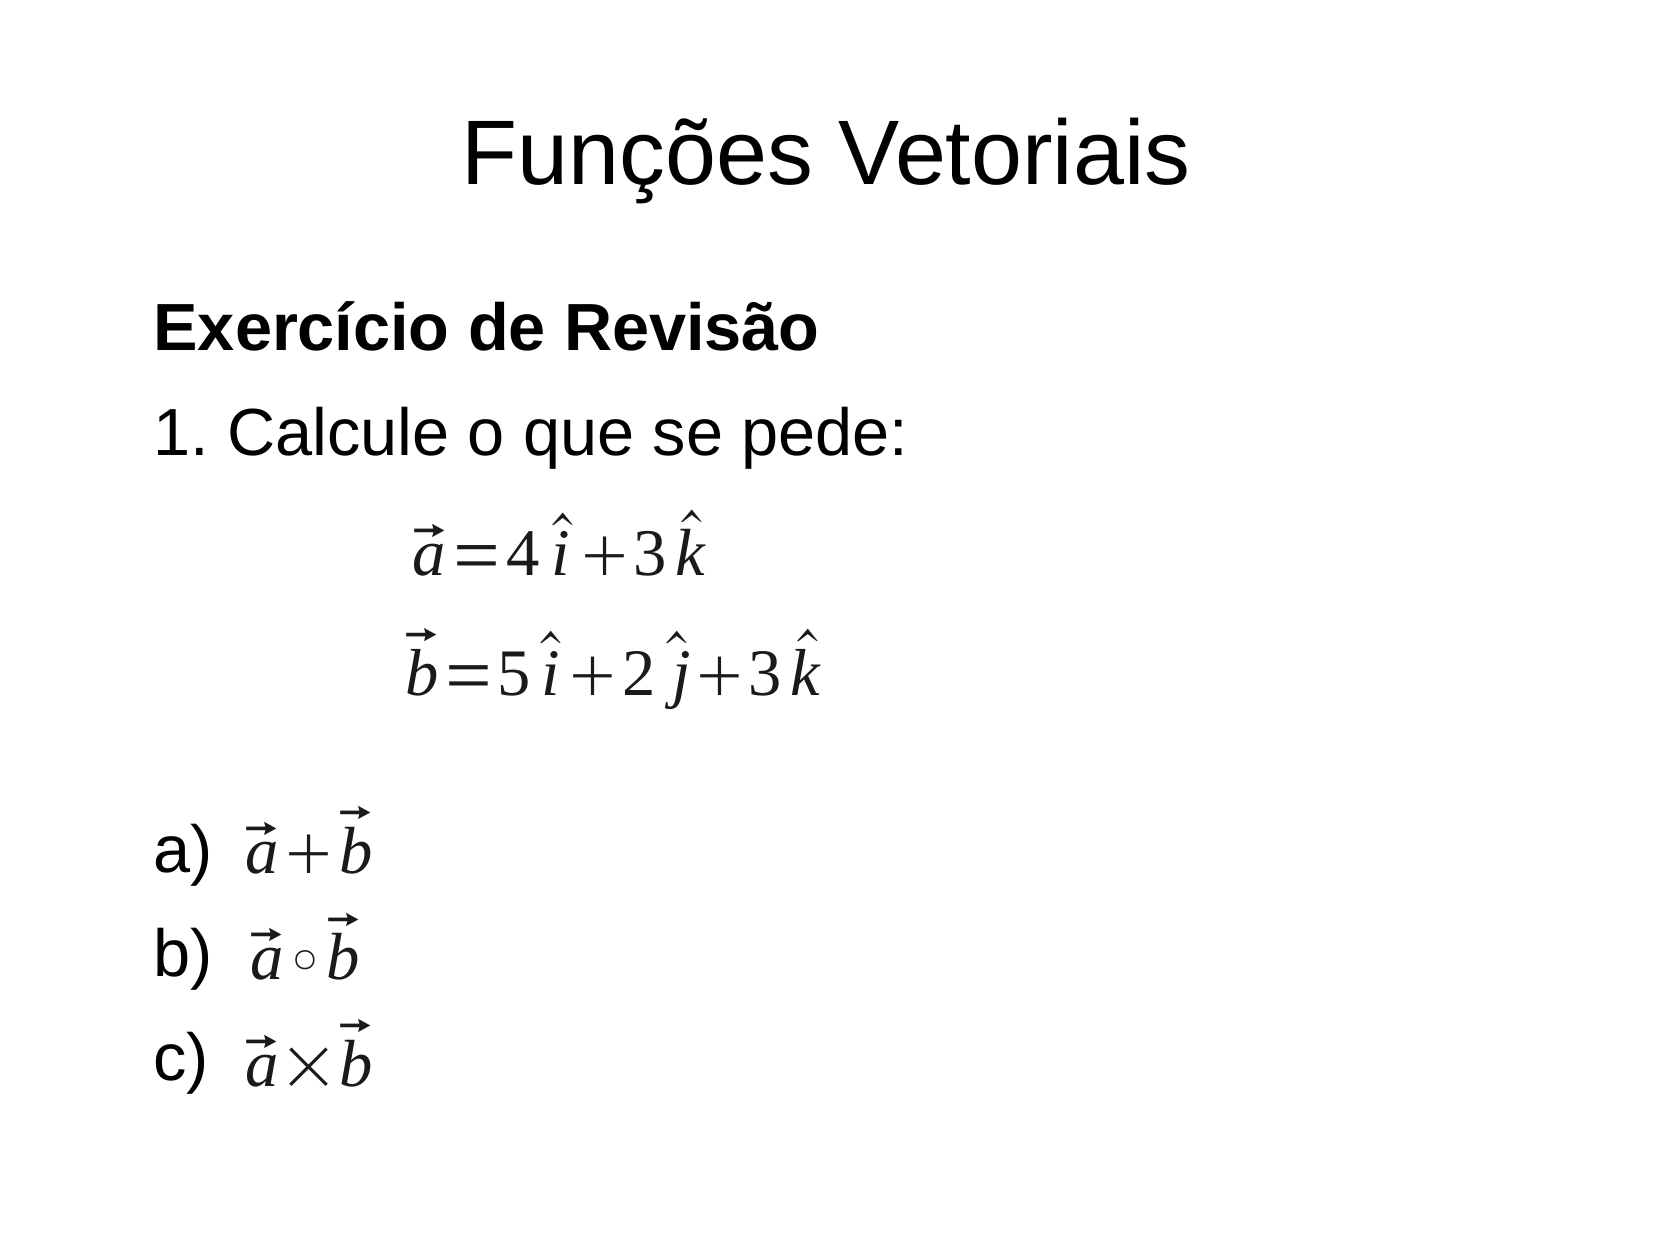

# Funções Vetoriais
Exercício de Revisão
1. Calcule o que se pede:
a)
b)
c)